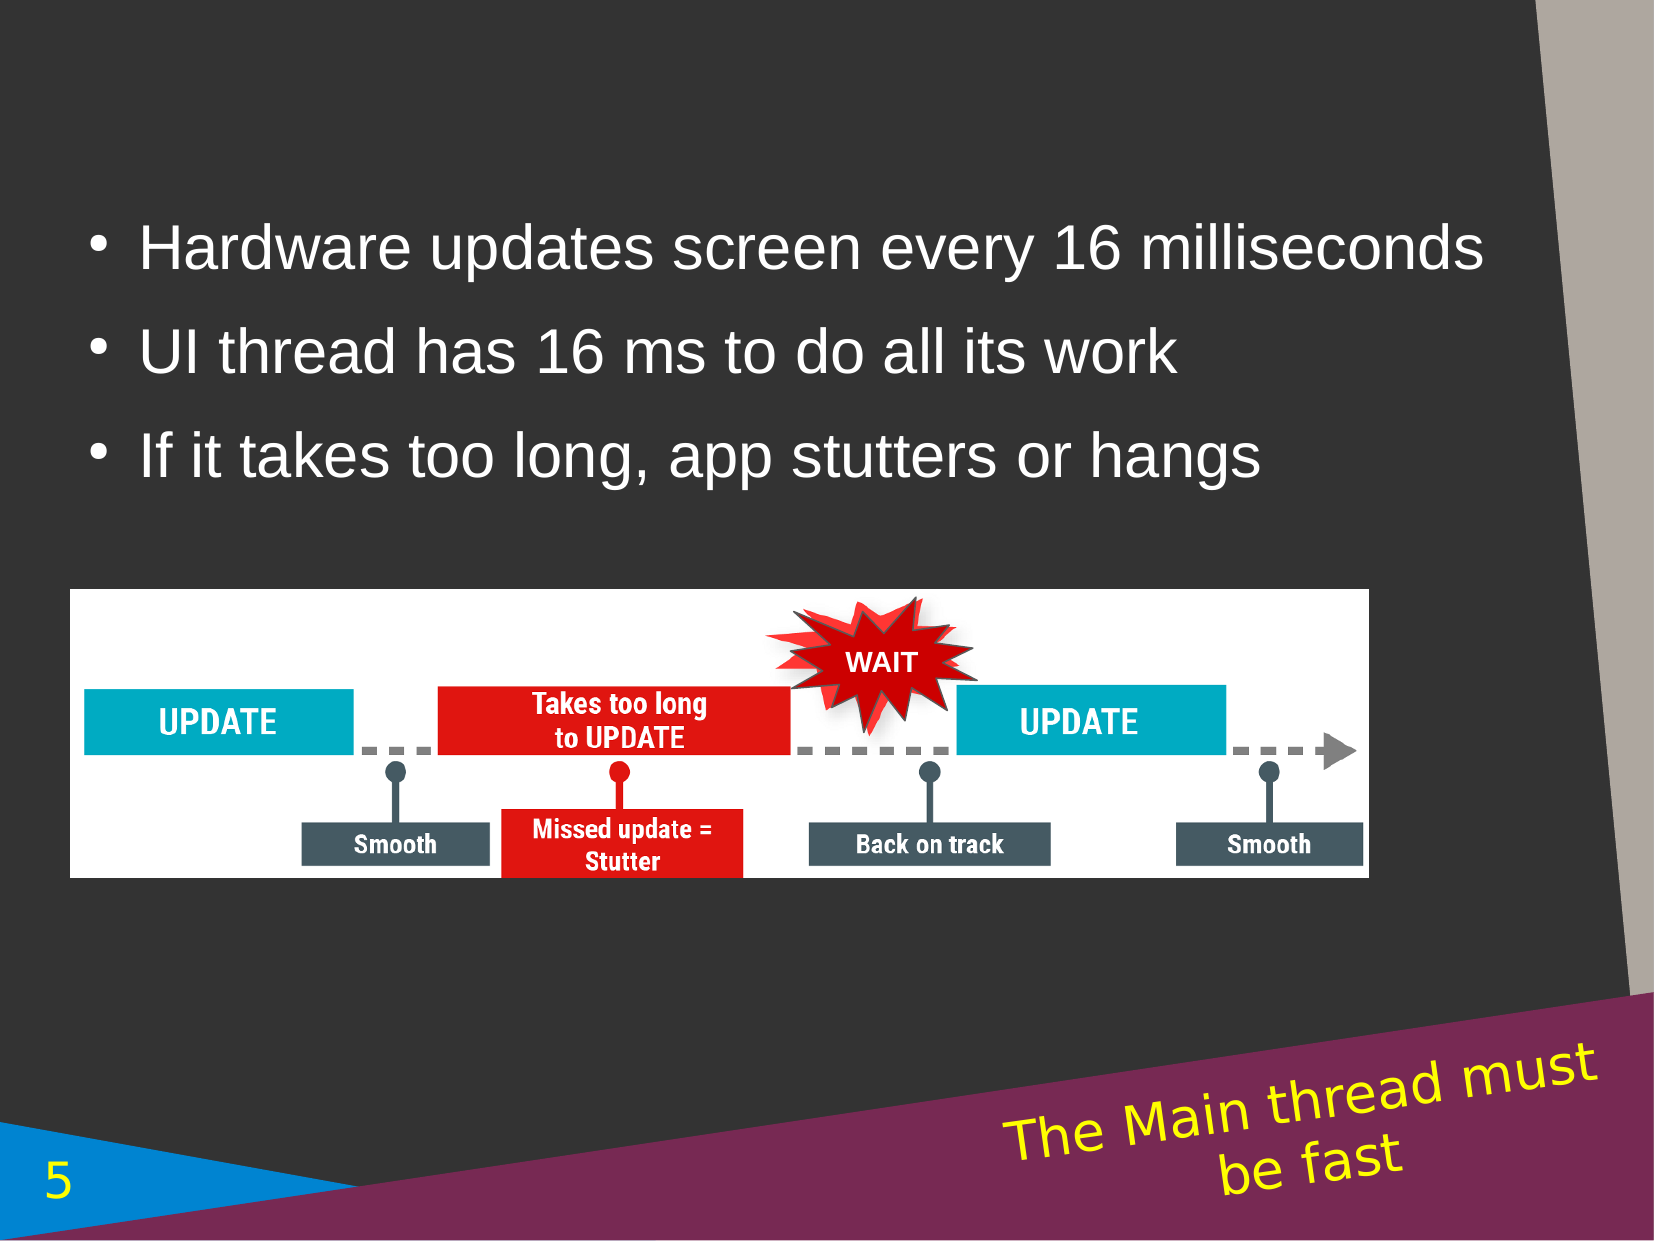

Hardware updates screen every 16 milliseconds
UI thread has 16 ms to do all its work
If it takes too long, app stutters or hangs
WAIT
# The Main thread must be fast
5